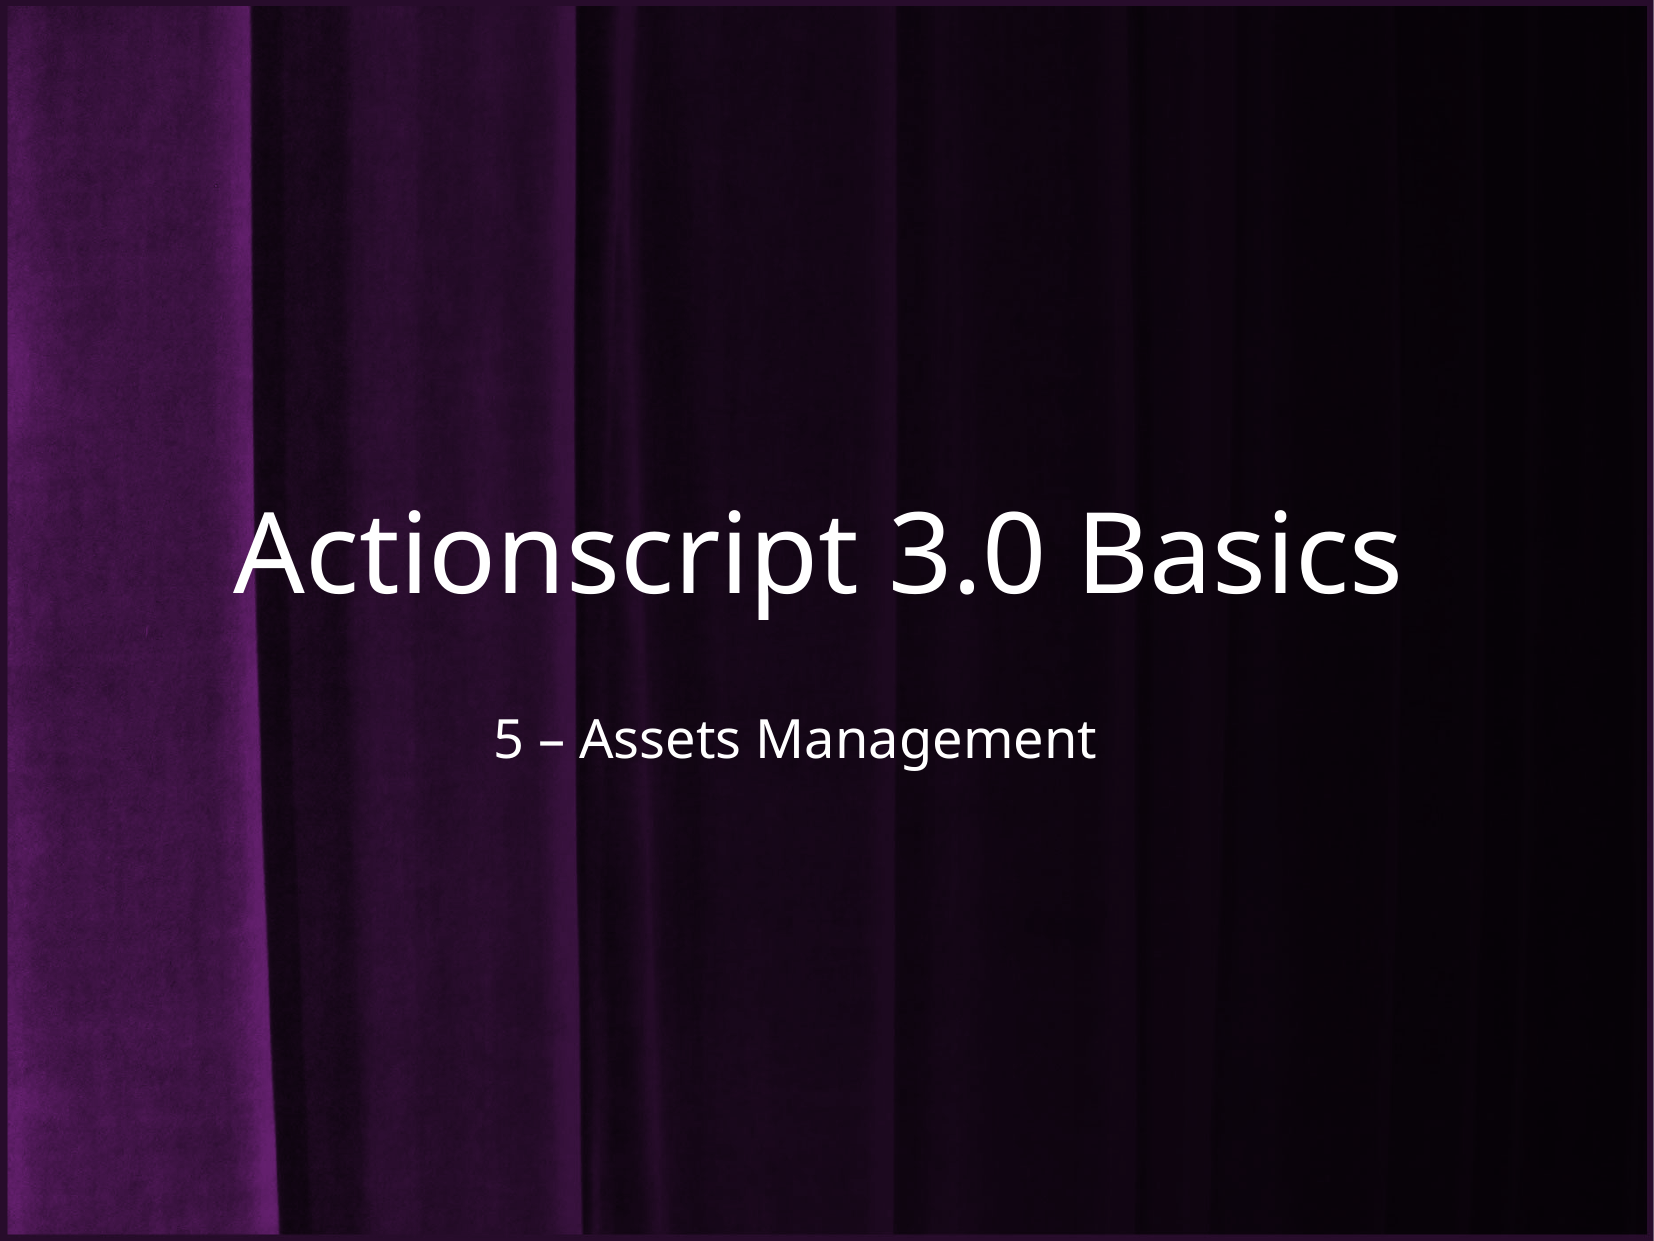

# Actionscript 3.0 Basics
5 – Assets Management